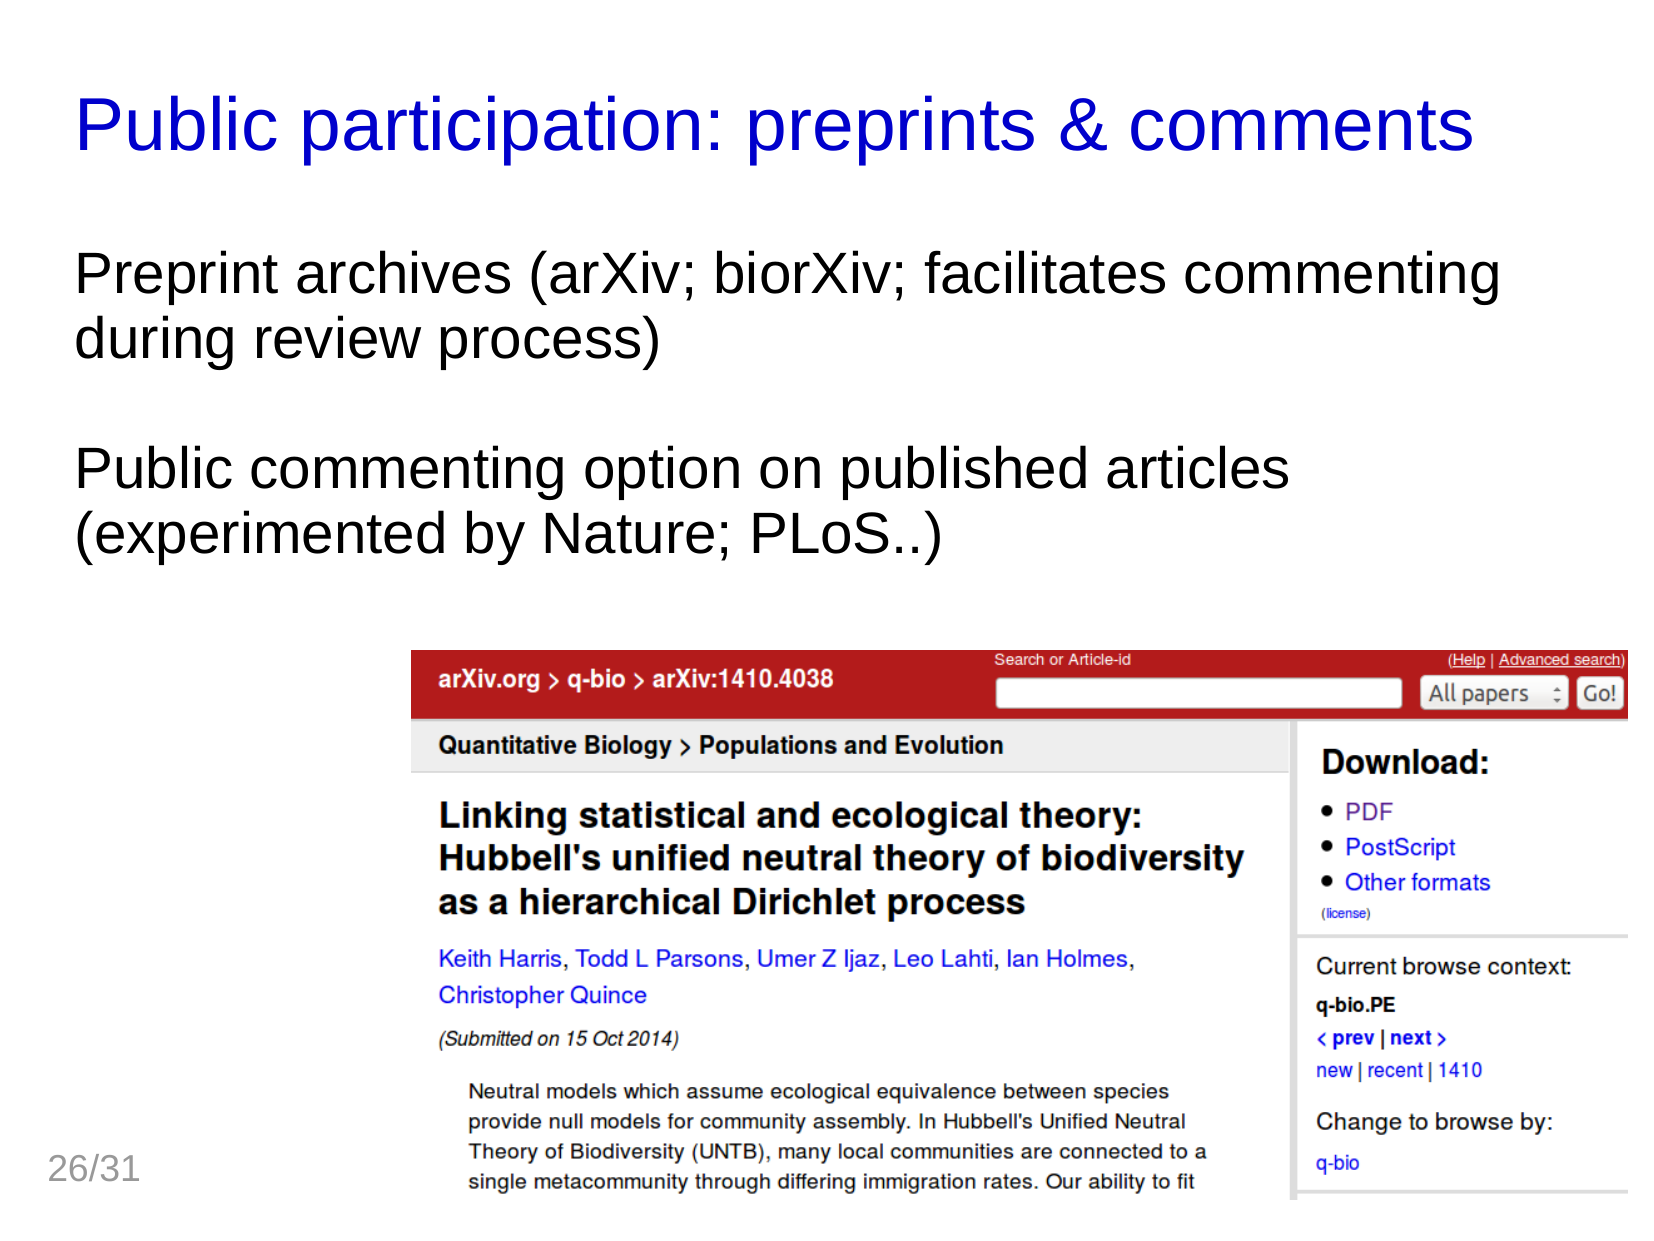

Public participation: preprints & comments
Preprint archives (arXiv; biorXiv; facilitates commenting during review process)
Public commenting option on published articles (experimented by Nature; PLoS..)